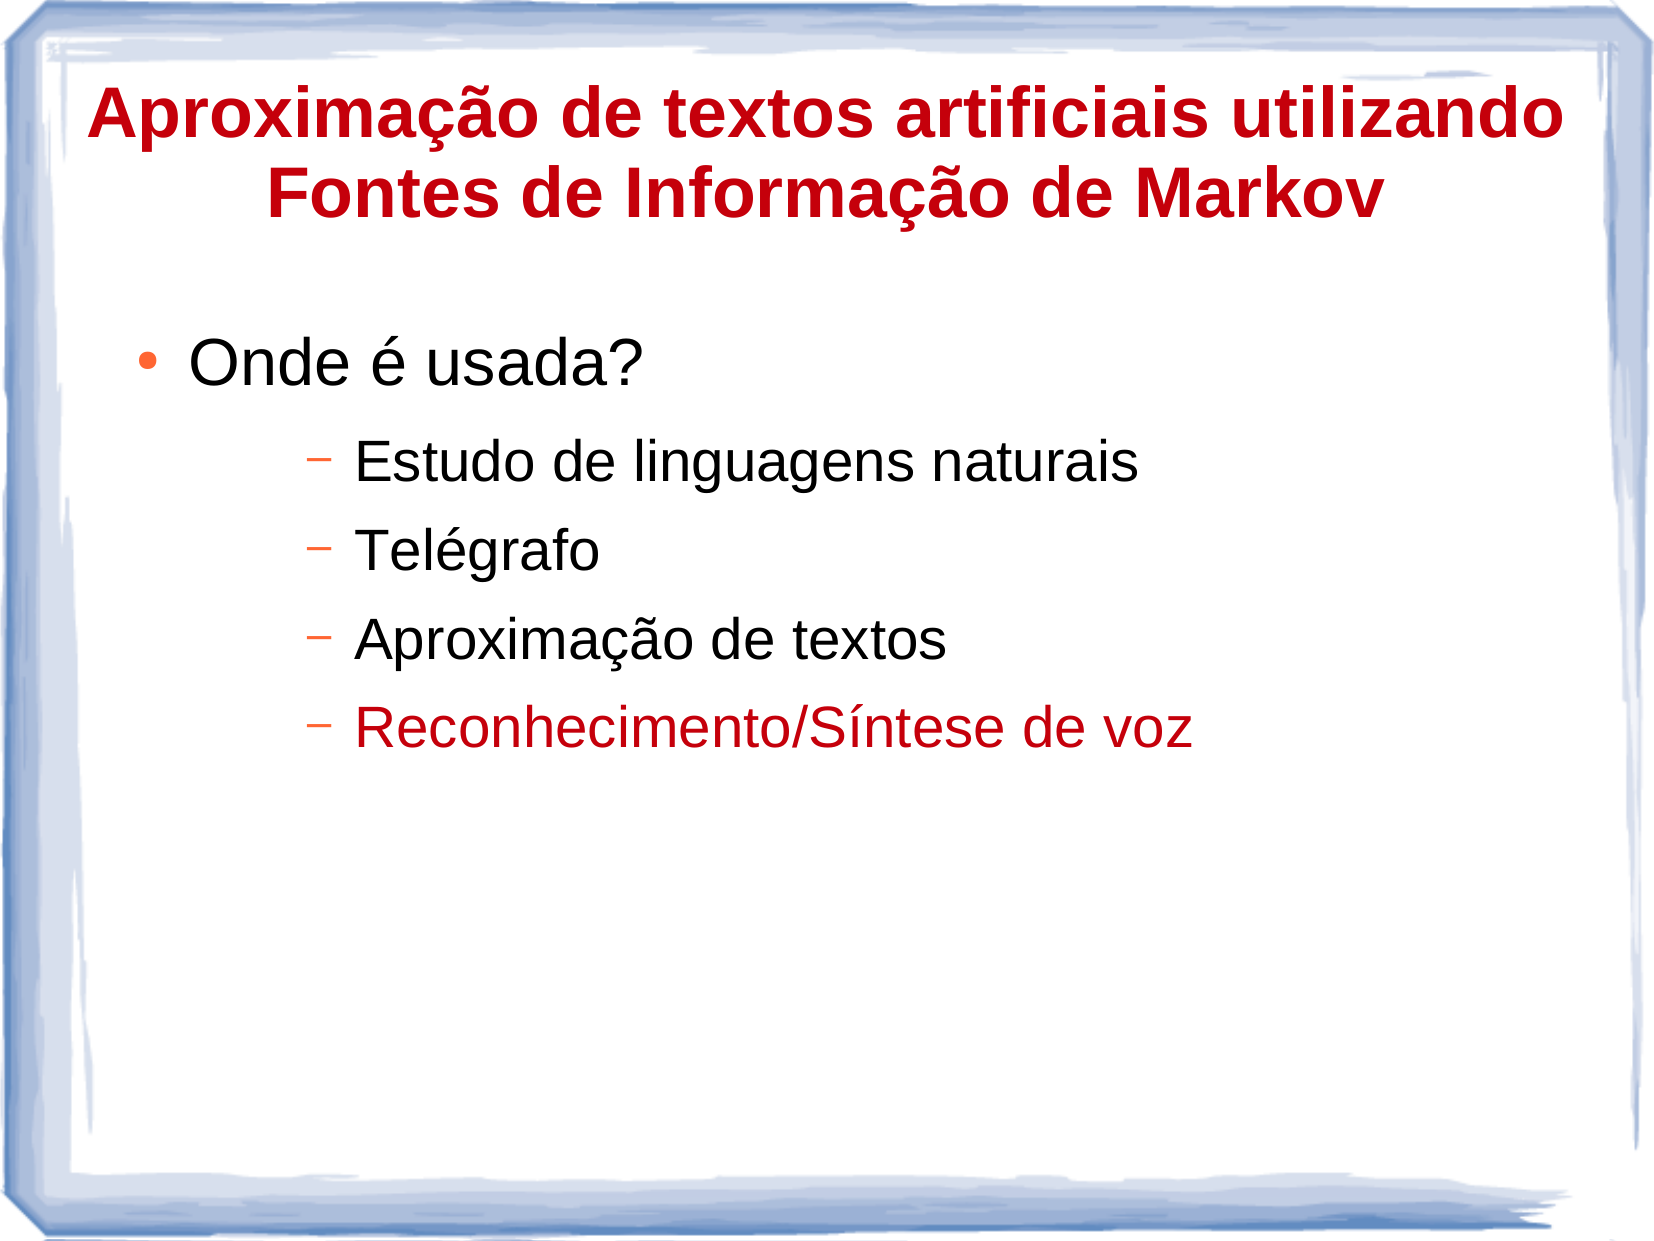

# Aproximação de textos artificiais utilizando Fontes de Informação de Markov
Onde é usada?
Estudo de linguagens naturais
Telégrafo
Aproximação de textos
Reconhecimento/Síntese de voz